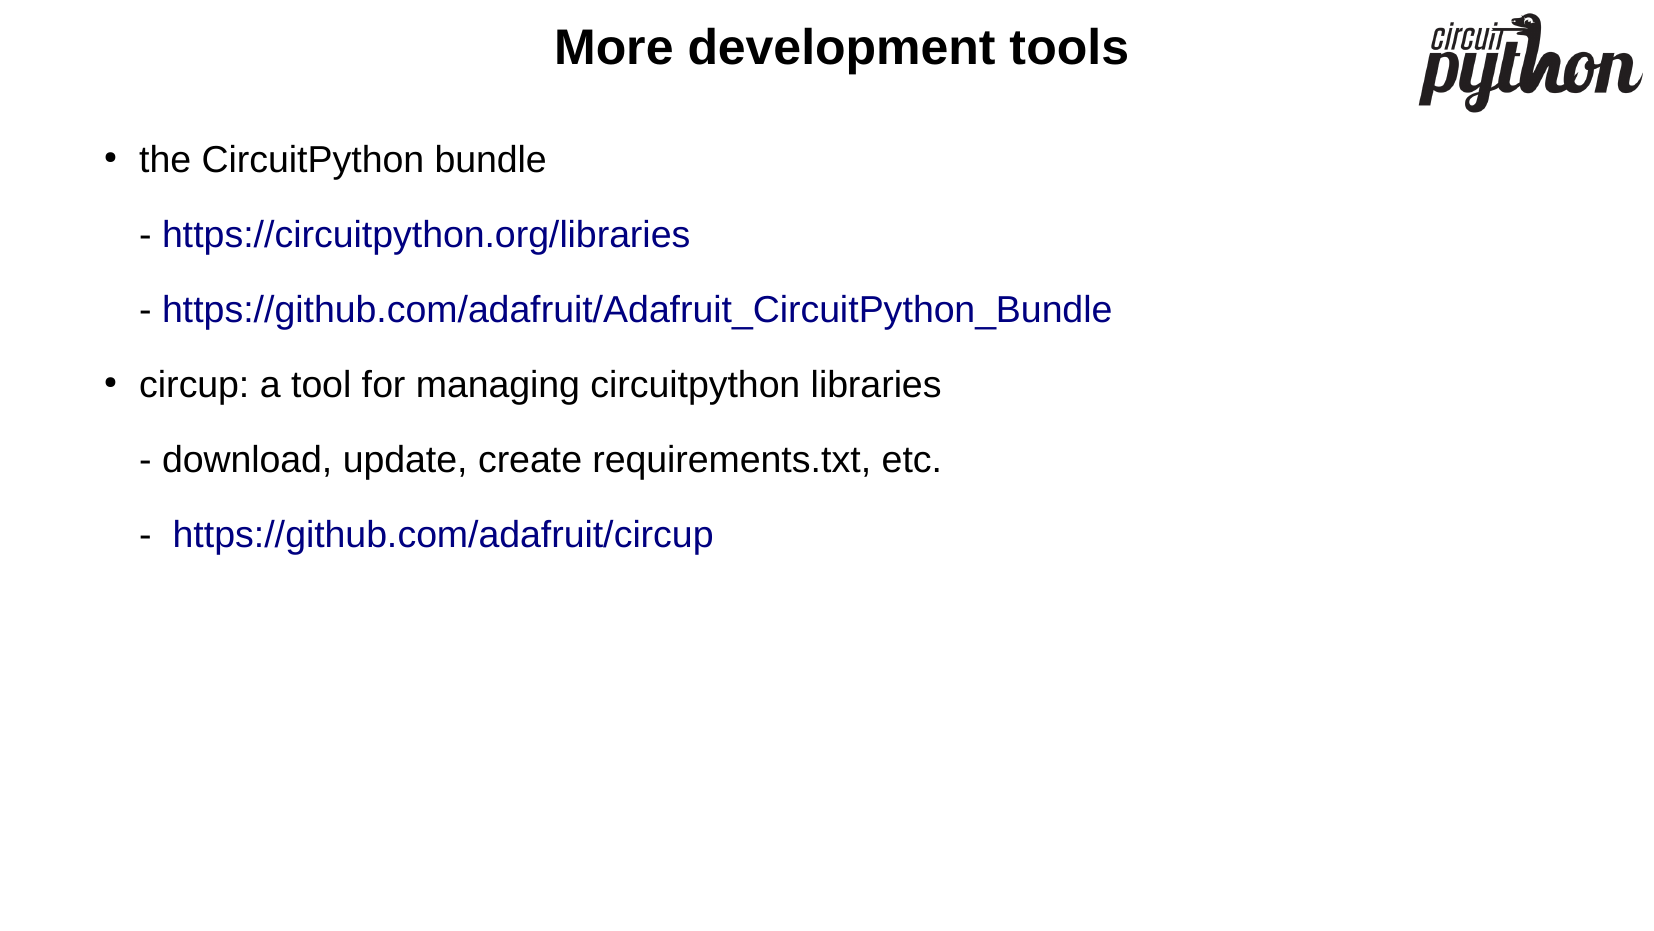

More development tools
the CircuitPython bundle
- https://circuitpython.org/libraries
- https://github.com/adafruit/Adafruit_CircuitPython_Bundle
circup: a tool for managing circuitpython libraries
- download, update, create requirements.txt, etc.
- https://github.com/adafruit/circup